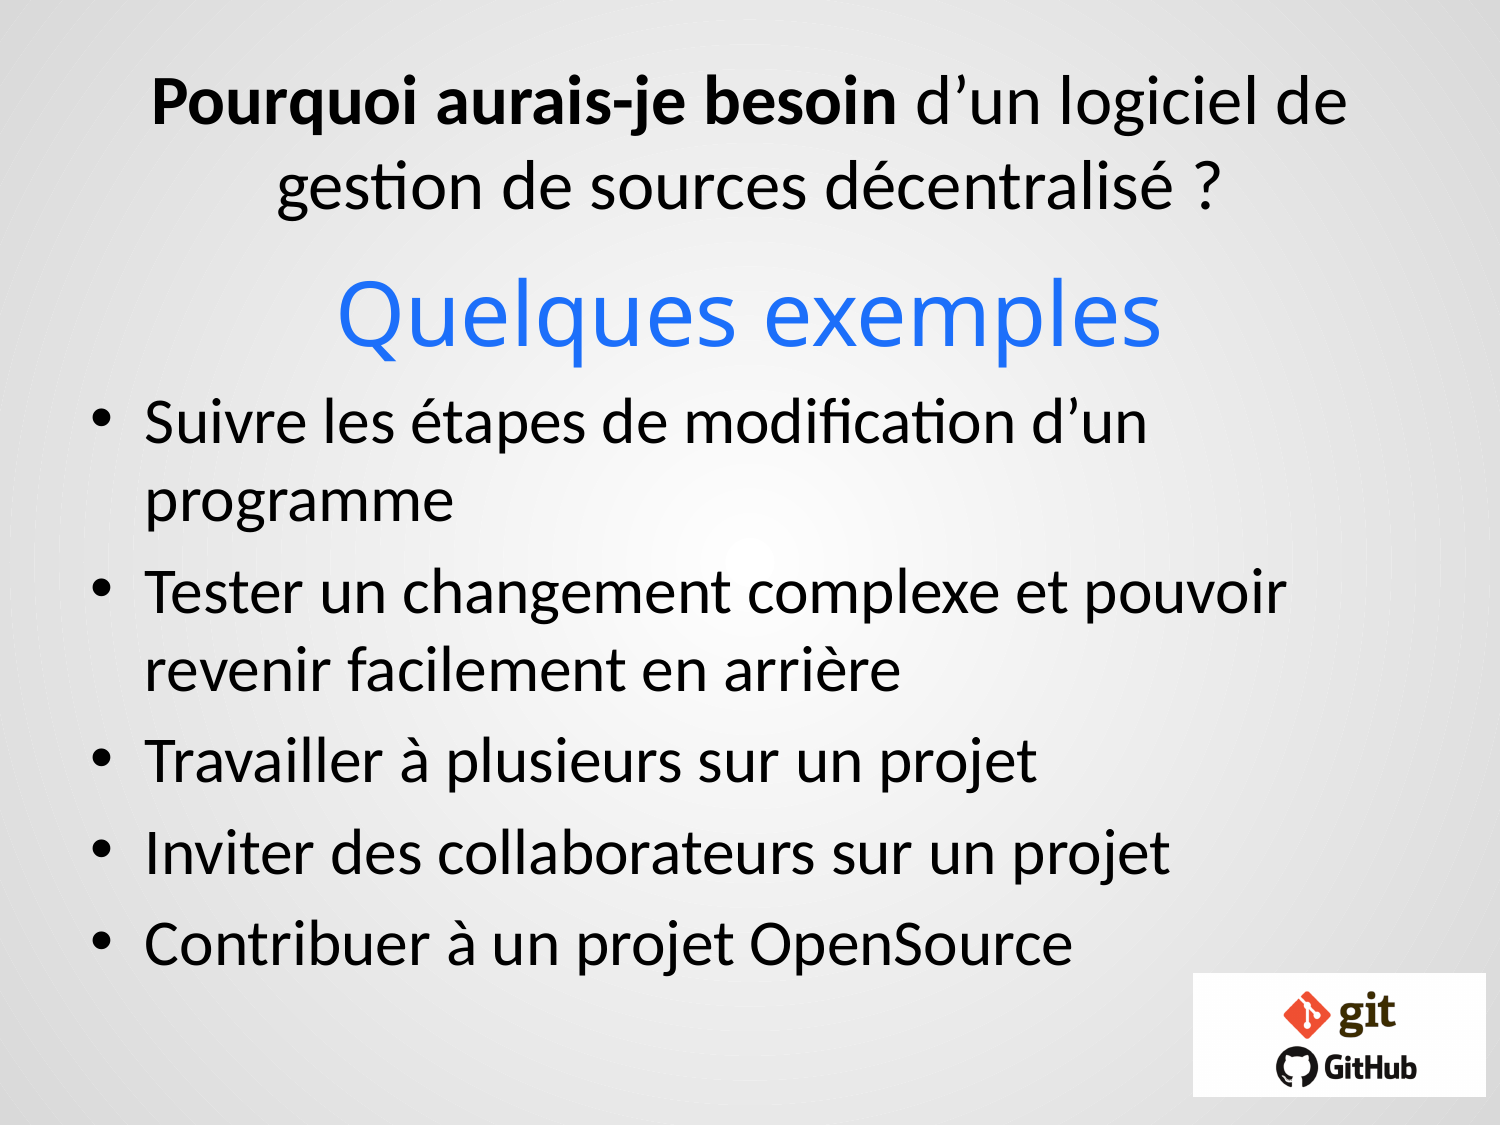

# Pourquoi aurais-je besoin d’un logiciel de gestion de sources décentralisé ?
Quelques exemples
Suivre les étapes de modification d’un programme
Tester un changement complexe et pouvoir revenir facilement en arrière
Travailler à plusieurs sur un projet
Inviter des collaborateurs sur un projet
Contribuer à un projet OpenSource